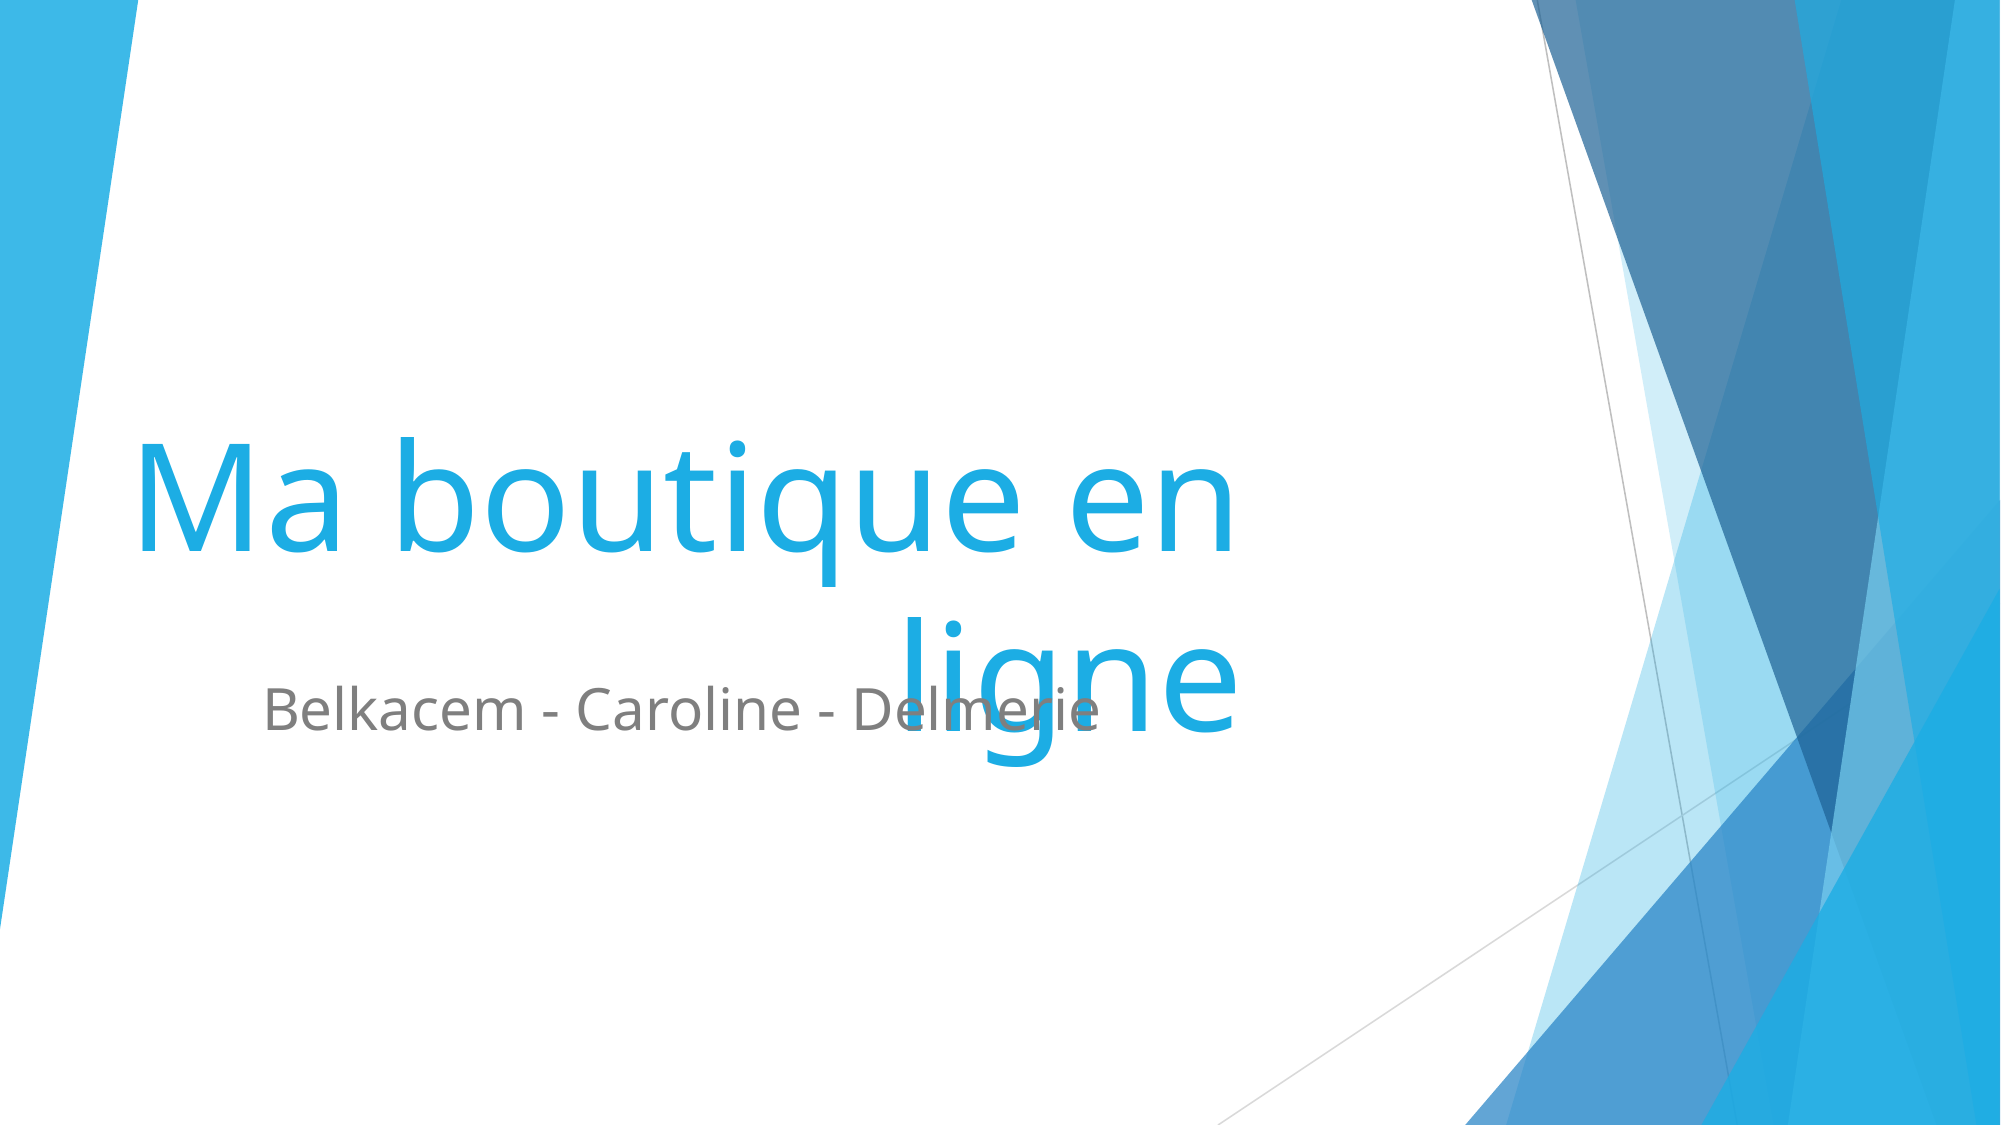

# Ma boutique en ligne
Belkacem - Caroline - Delmerie